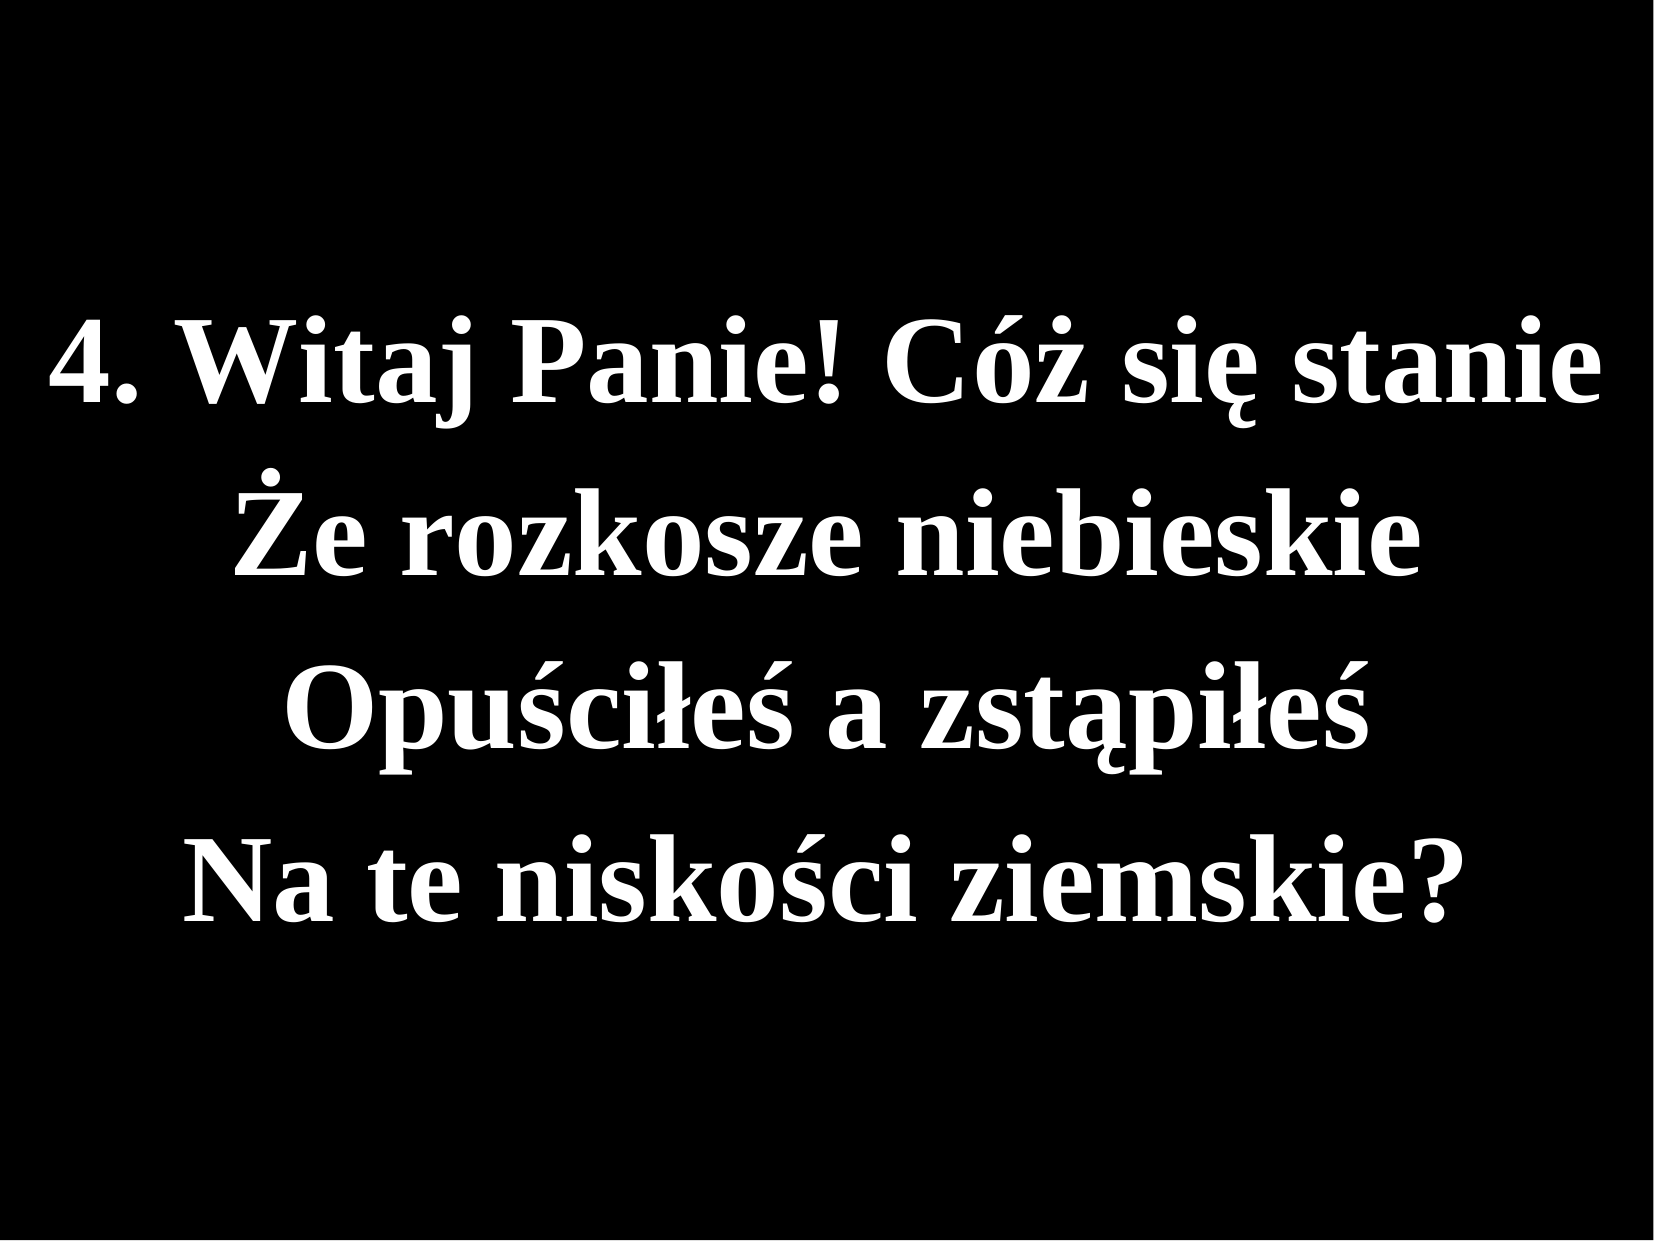

# 4. Witaj Panie! Cóż się stanie ppp Że rozkosze niebieskie ppp Opuściłeś a zstąpiłeś ppp Na te niskości ziemskie?